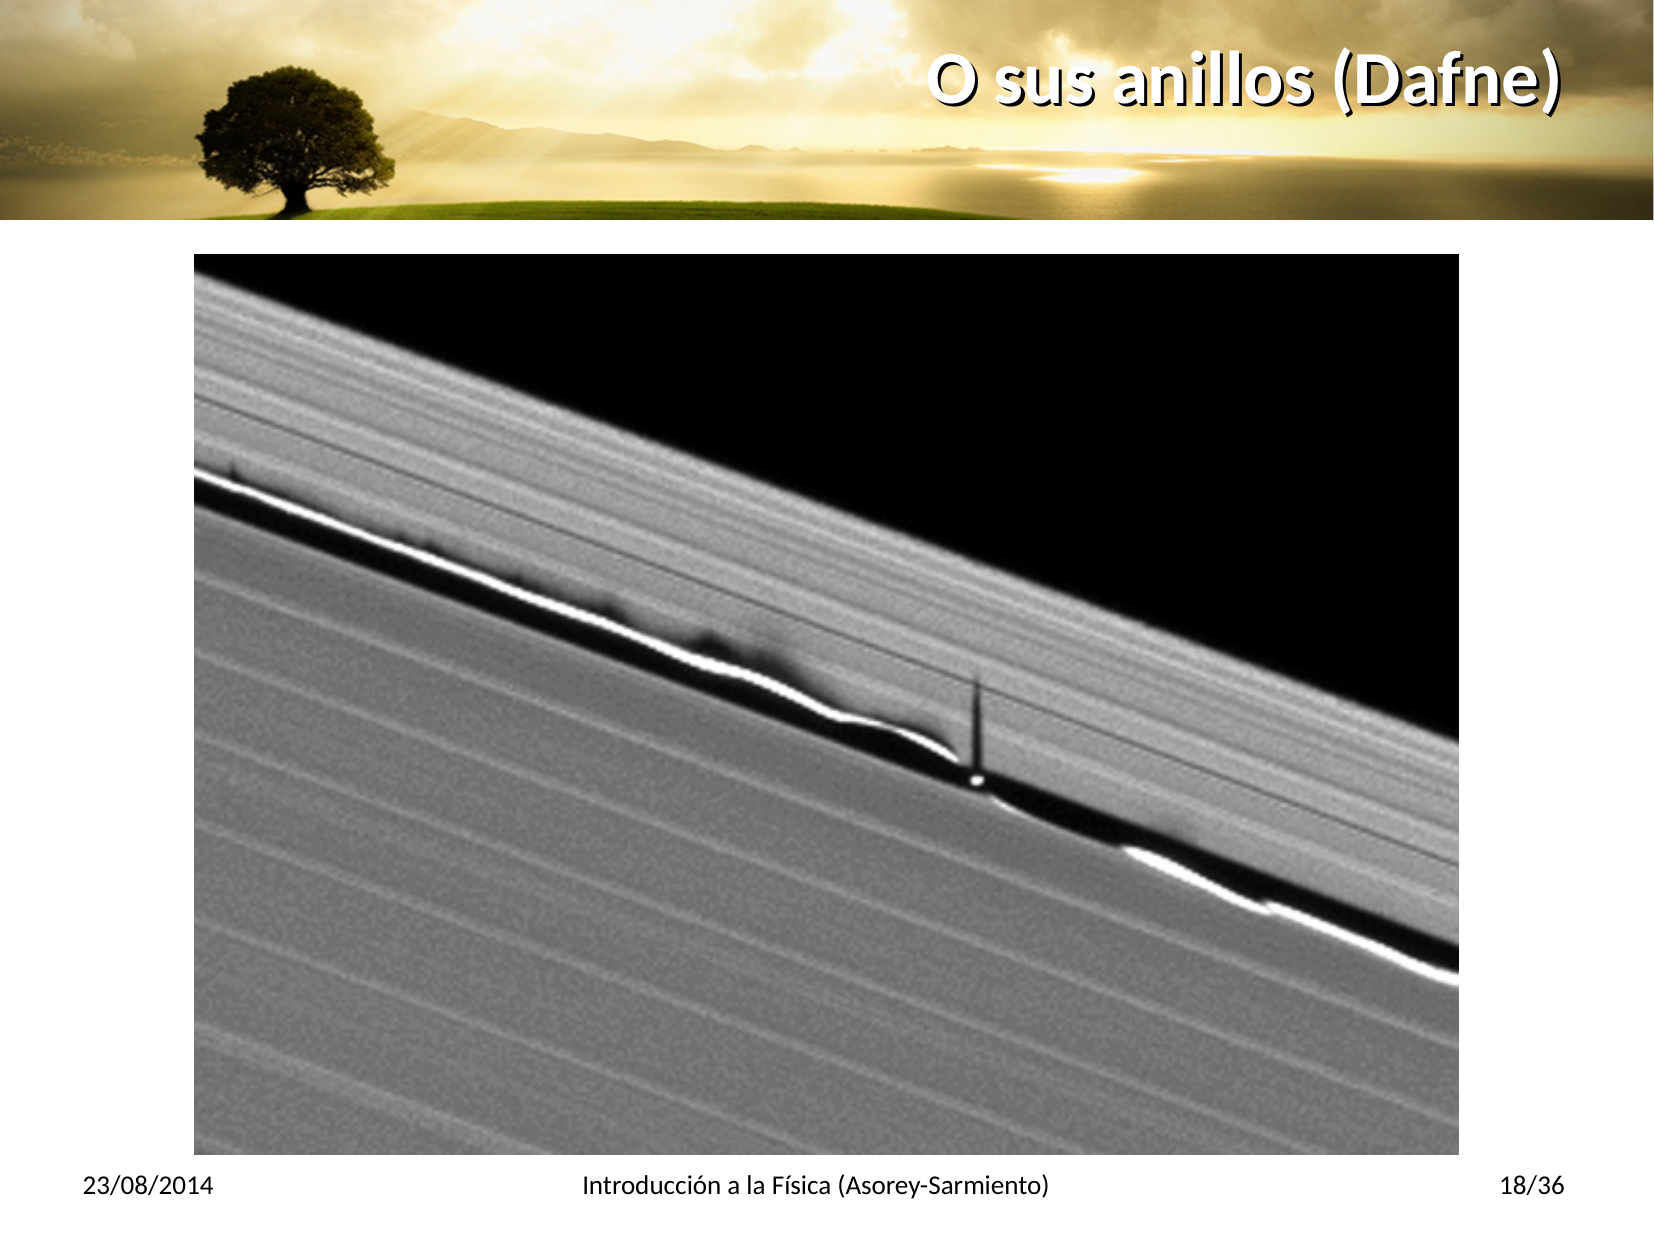

# O sus anillos (Dafne)
23/08/2014
Introducción a la Física (Asorey-Sarmiento)
18